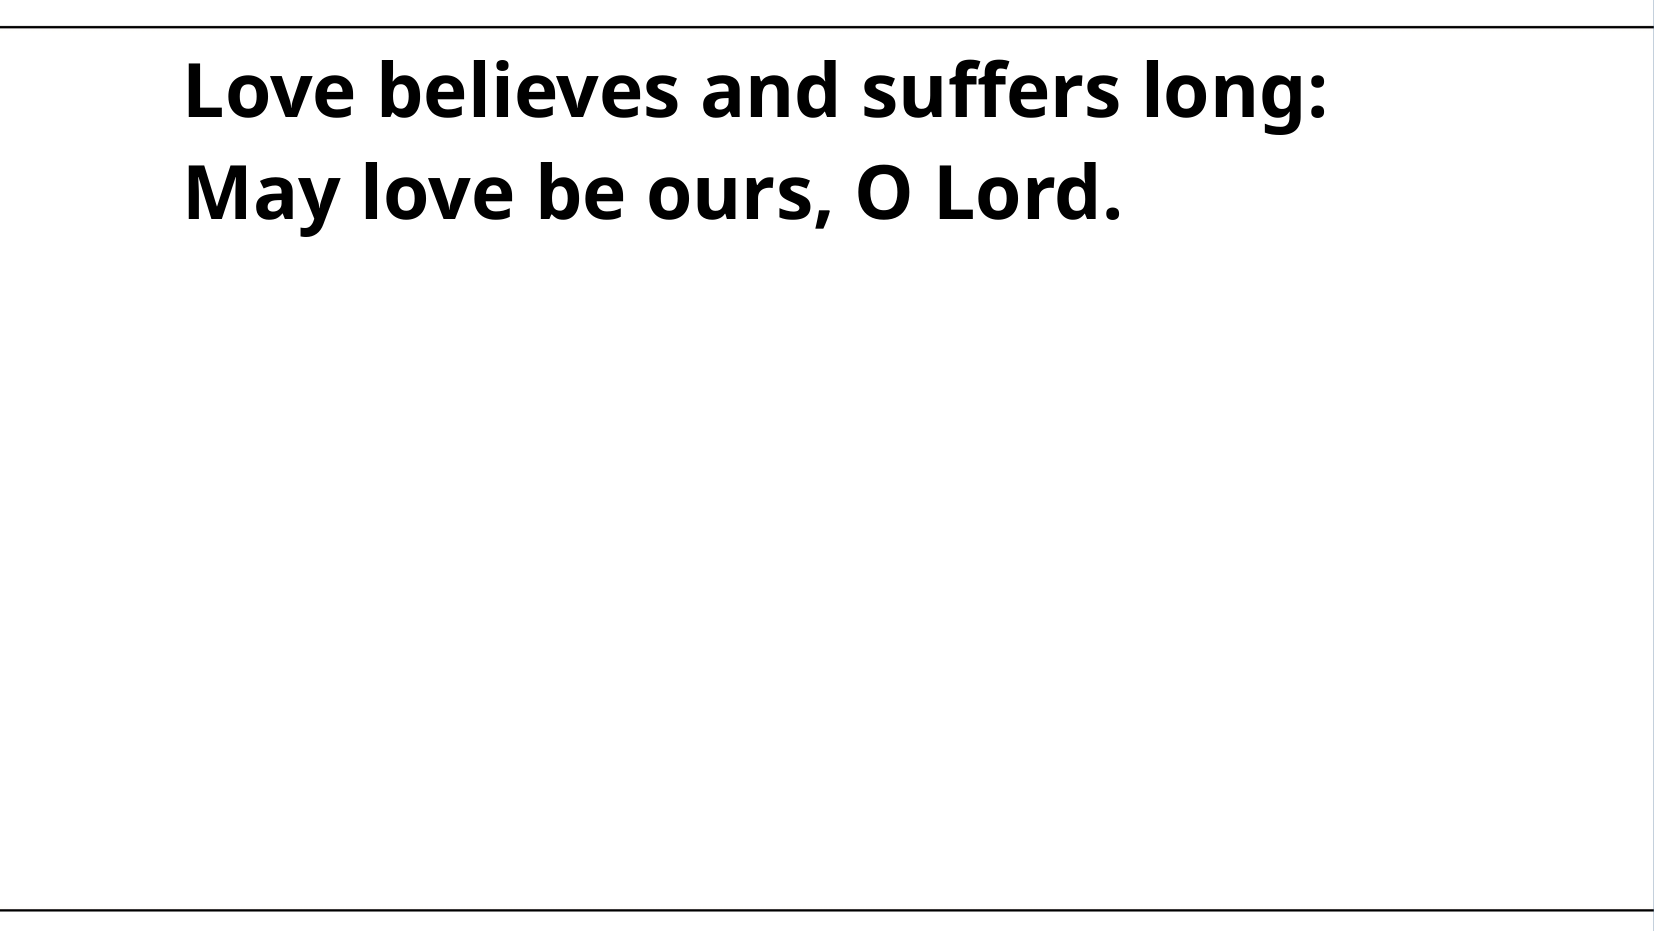

Love believes and suffers long:
 May love be ours, O Lord.